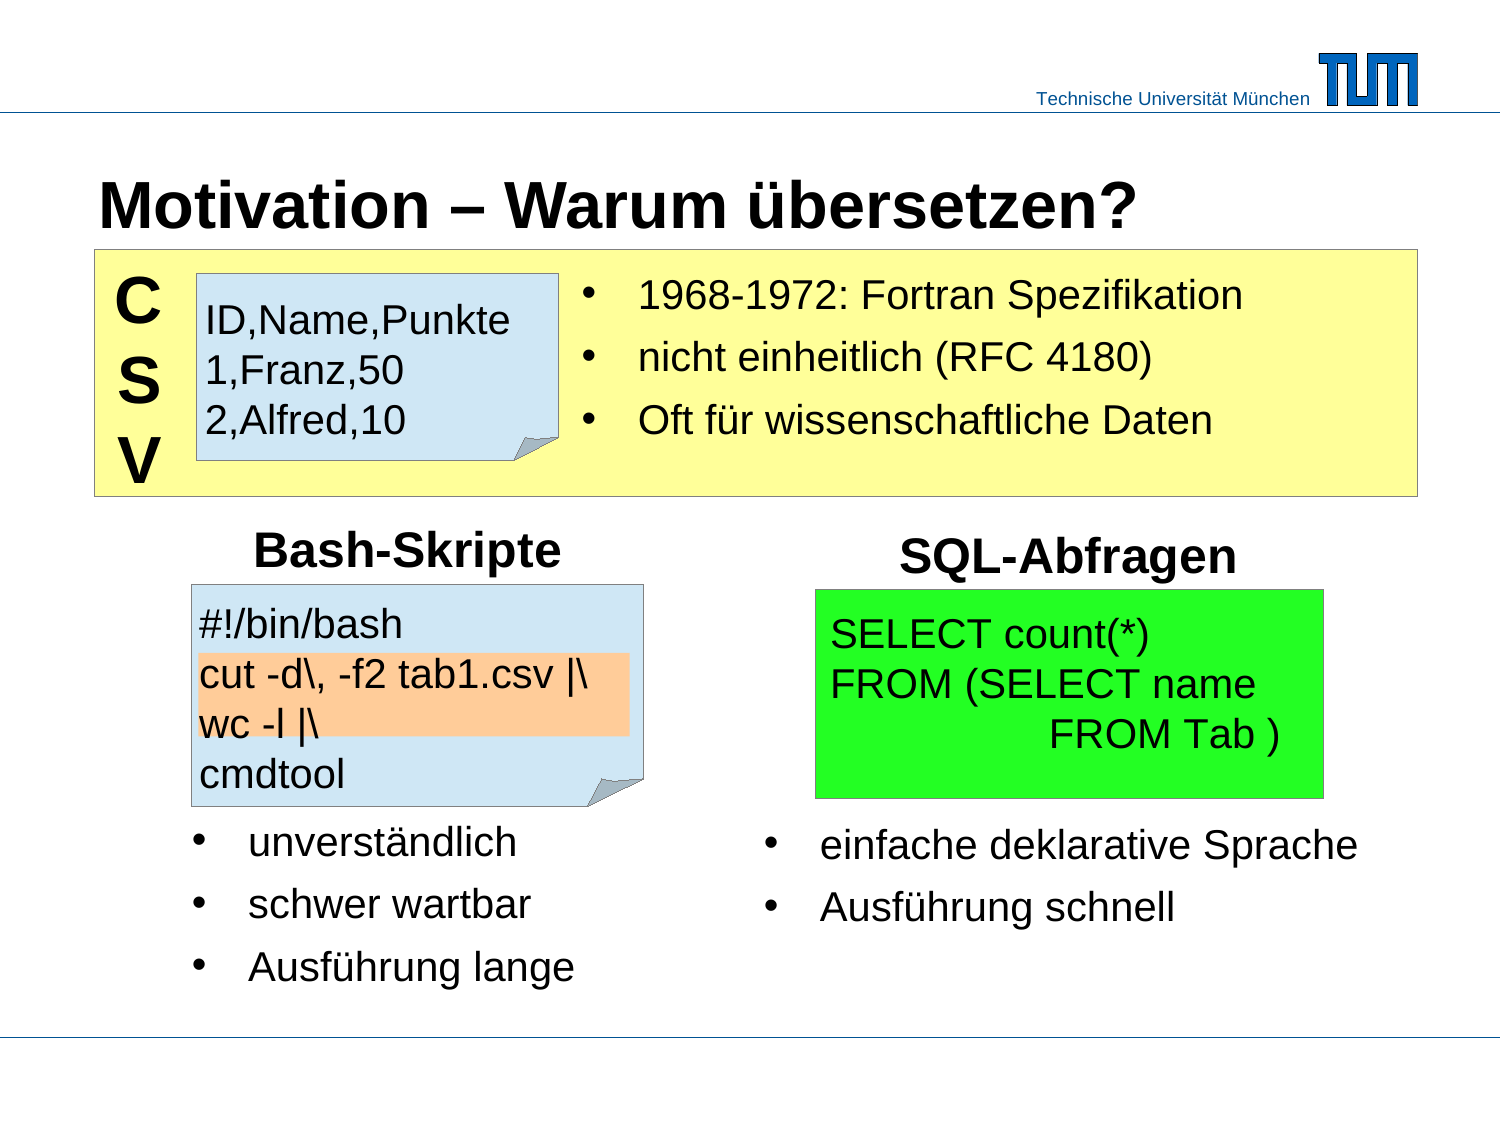

# Motivation – Warum übersetzen?
CSV
1968-1972: Fortran Spezifikation
nicht einheitlich (RFC 4180)
Oft für wissenschaftliche Daten
ID,Name,Punkte
1,Franz,50
2,Alfred,10
Bash-Skripte
SQL-Abfragen
#!/bin/bash
cut -d\, -f2 tab1.csv |\ wc -l |\
cmdtool
SELECT count(*)
FROM (SELECT name
	 FROM Tab )
unverständlich
schwer wartbar
Ausführung lange
einfache deklarative Sprache
Ausführung schnell